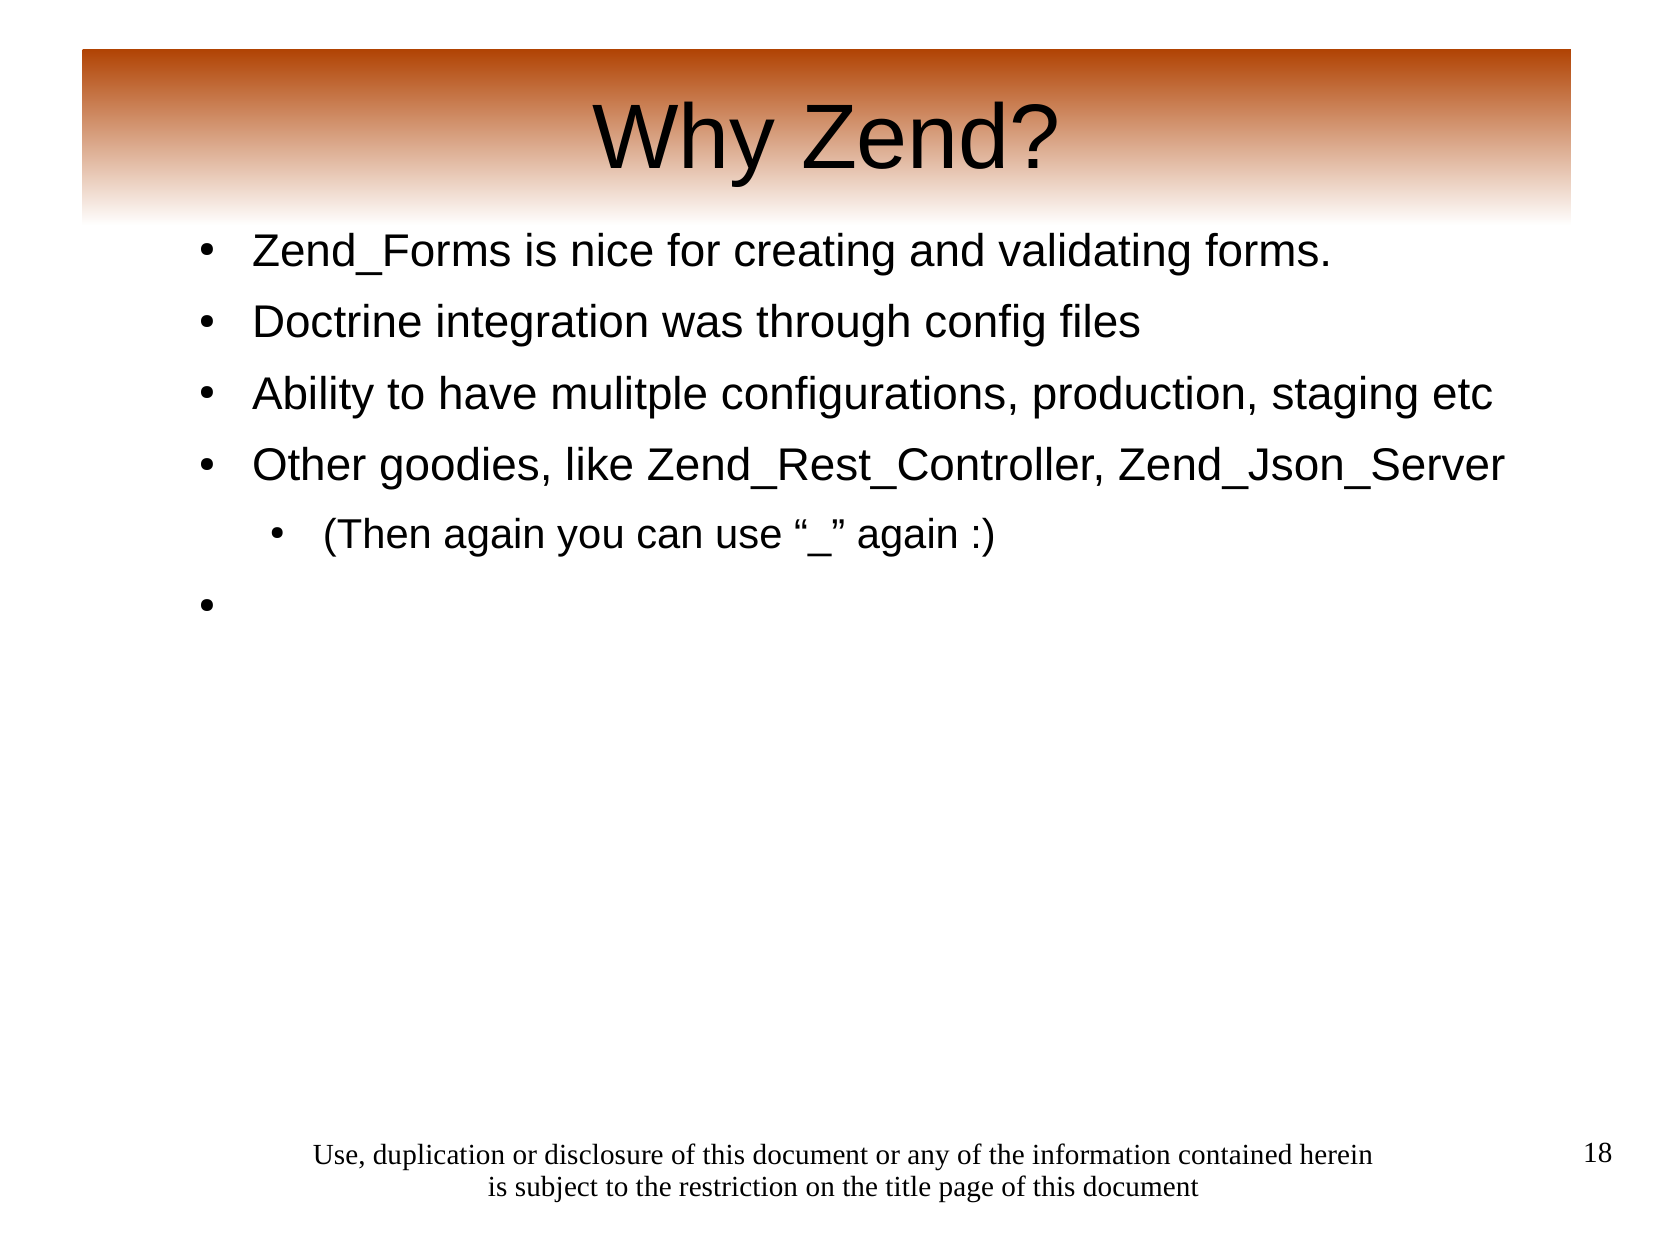

# Why Zend?
Zend_Forms is nice for creating and validating forms.
Doctrine integration was through config files
Ability to have mulitple configurations, production, staging etc
Other goodies, like Zend_Rest_Controller, Zend_Json_Server
(Then again you can use “_” again :)
18